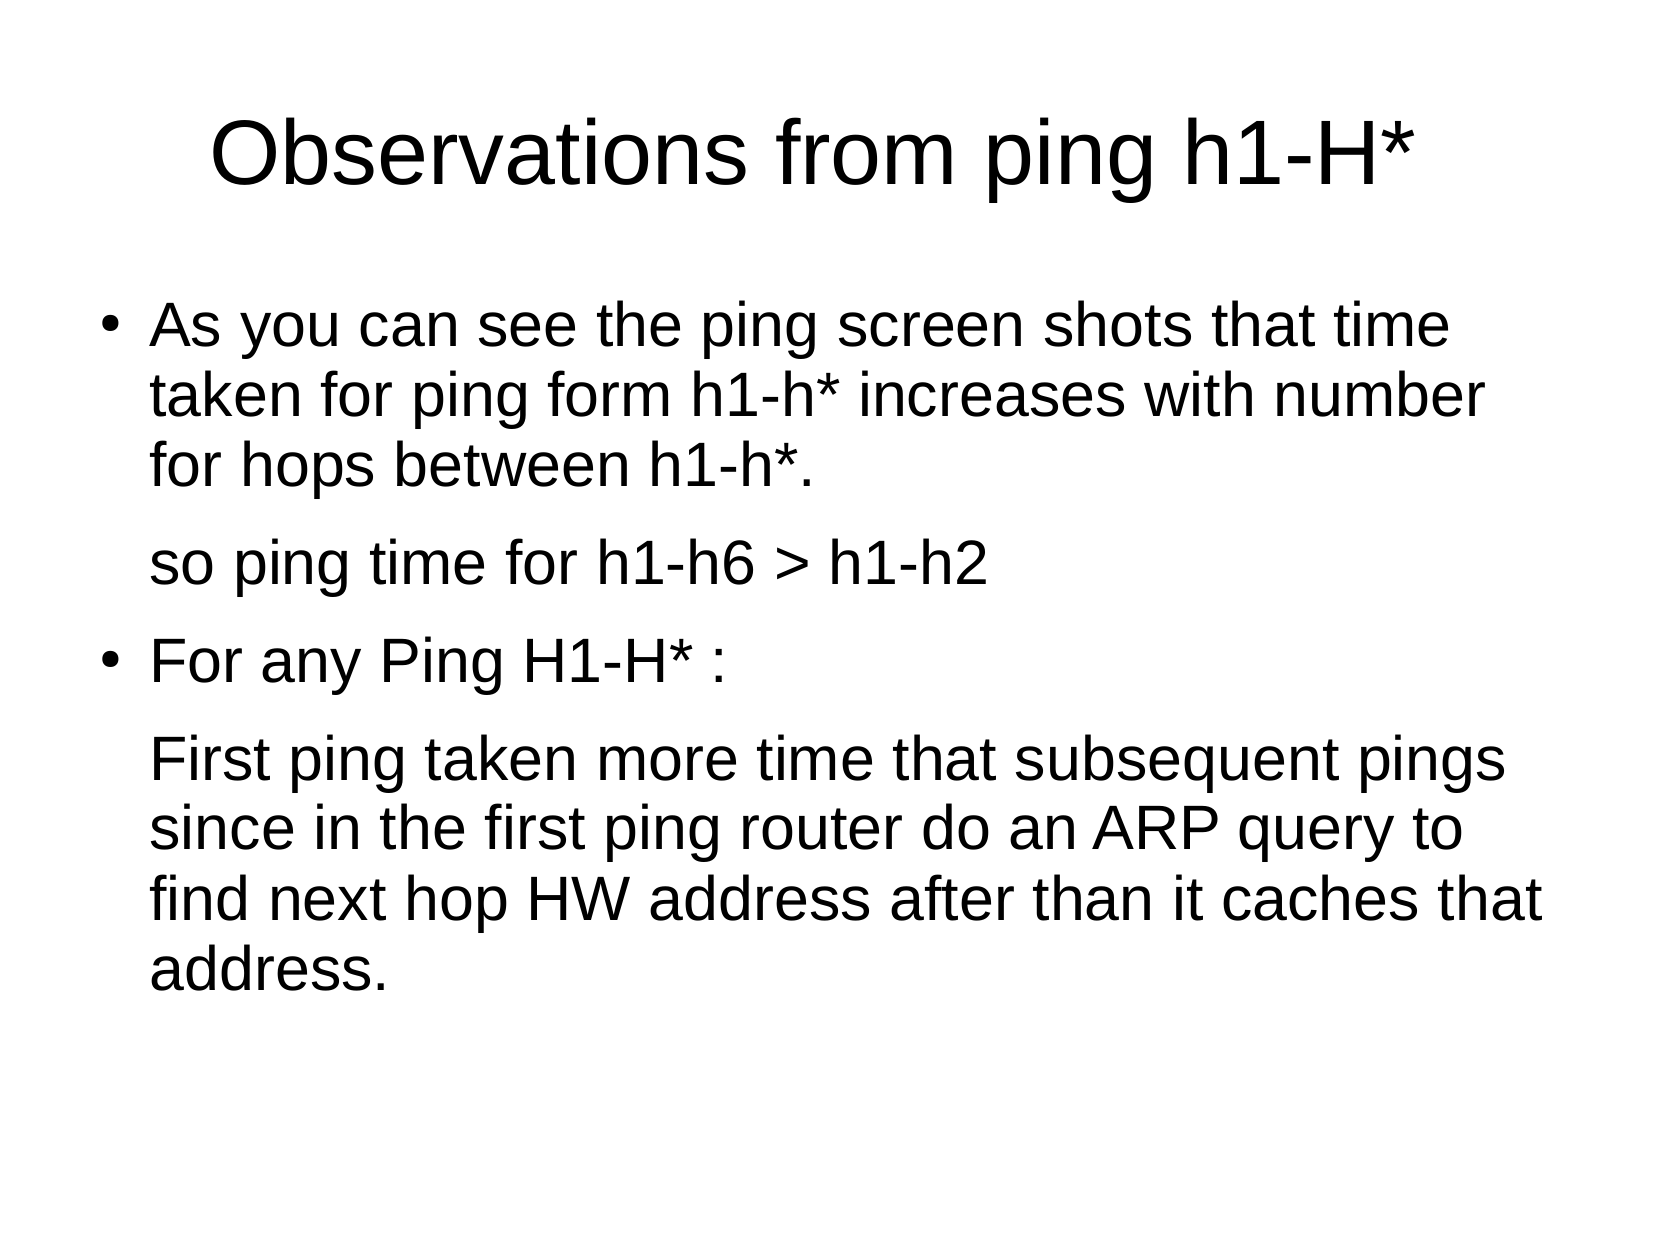

# Observations from ping h1-H*
As you can see the ping screen shots that time taken for ping form h1-h* increases with number for hops between h1-h*.
so ping time for h1-h6 > h1-h2
For any Ping H1-H* :
First ping taken more time that subsequent pings since in the first ping router do an ARP query to find next hop HW address after than it caches that address.